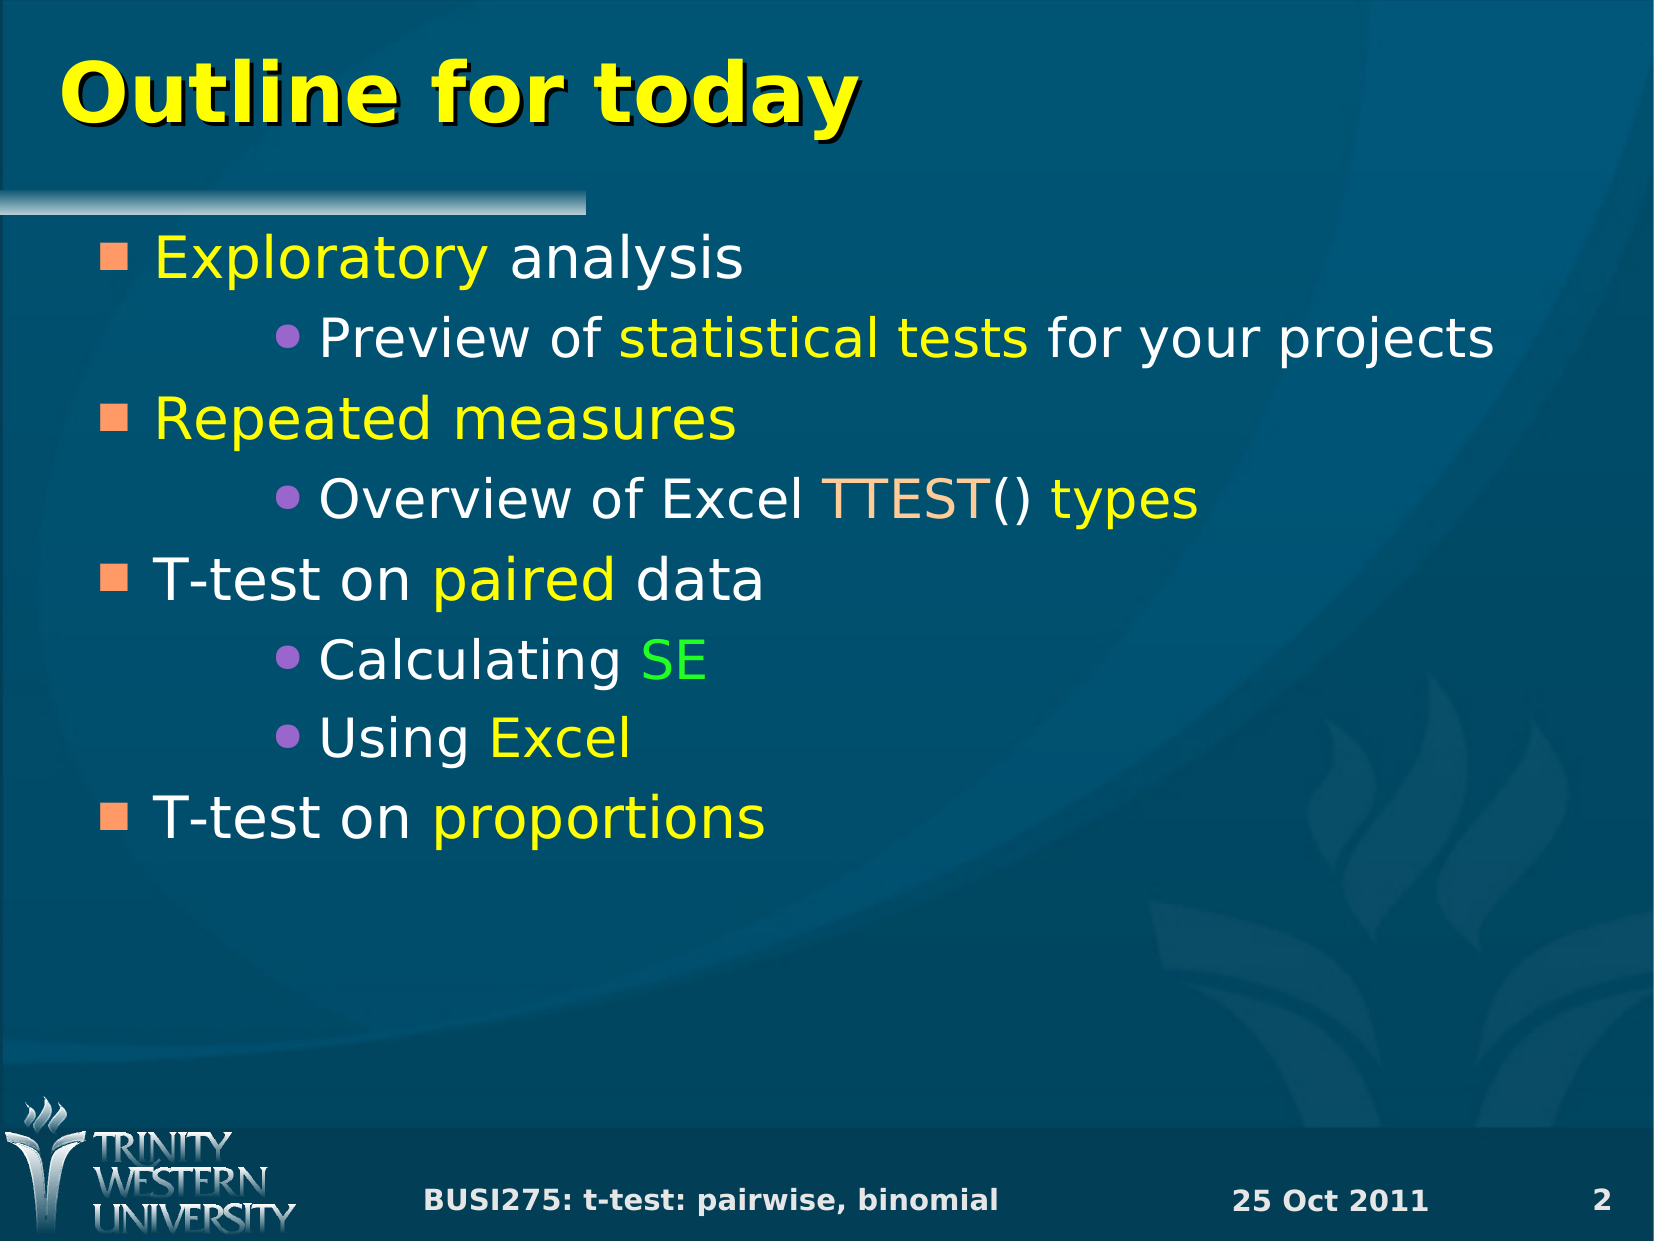

# Outline for today
Exploratory analysis
Preview of statistical tests for your projects
Repeated measures
Overview of Excel TTEST() types
T-test on paired data
Calculating SE
Using Excel
T-test on proportions
BUSI275: t-test: pairwise, binomial
25 Oct 2011
2